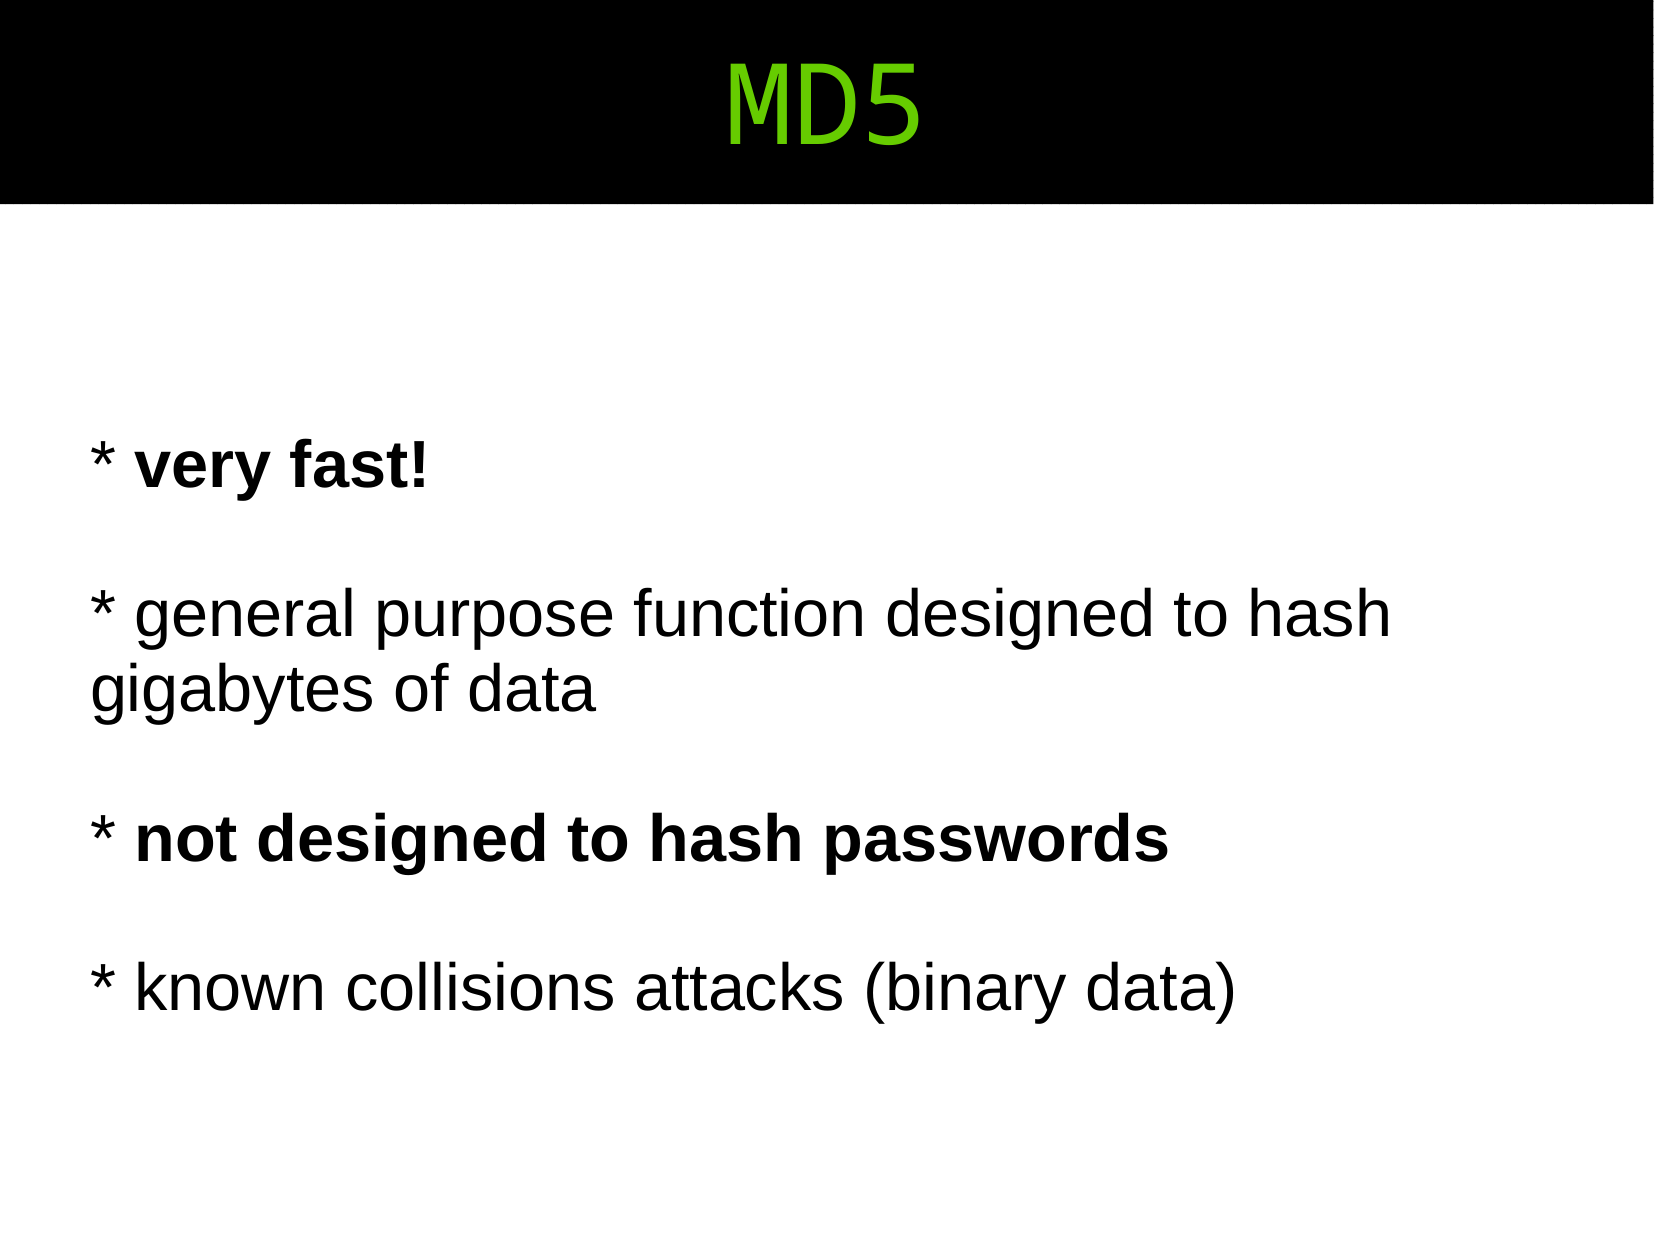

# MD5
* very fast!
* general purpose function designed to hash gigabytes of data
* not designed to hash passwords
* known collisions attacks (binary data)